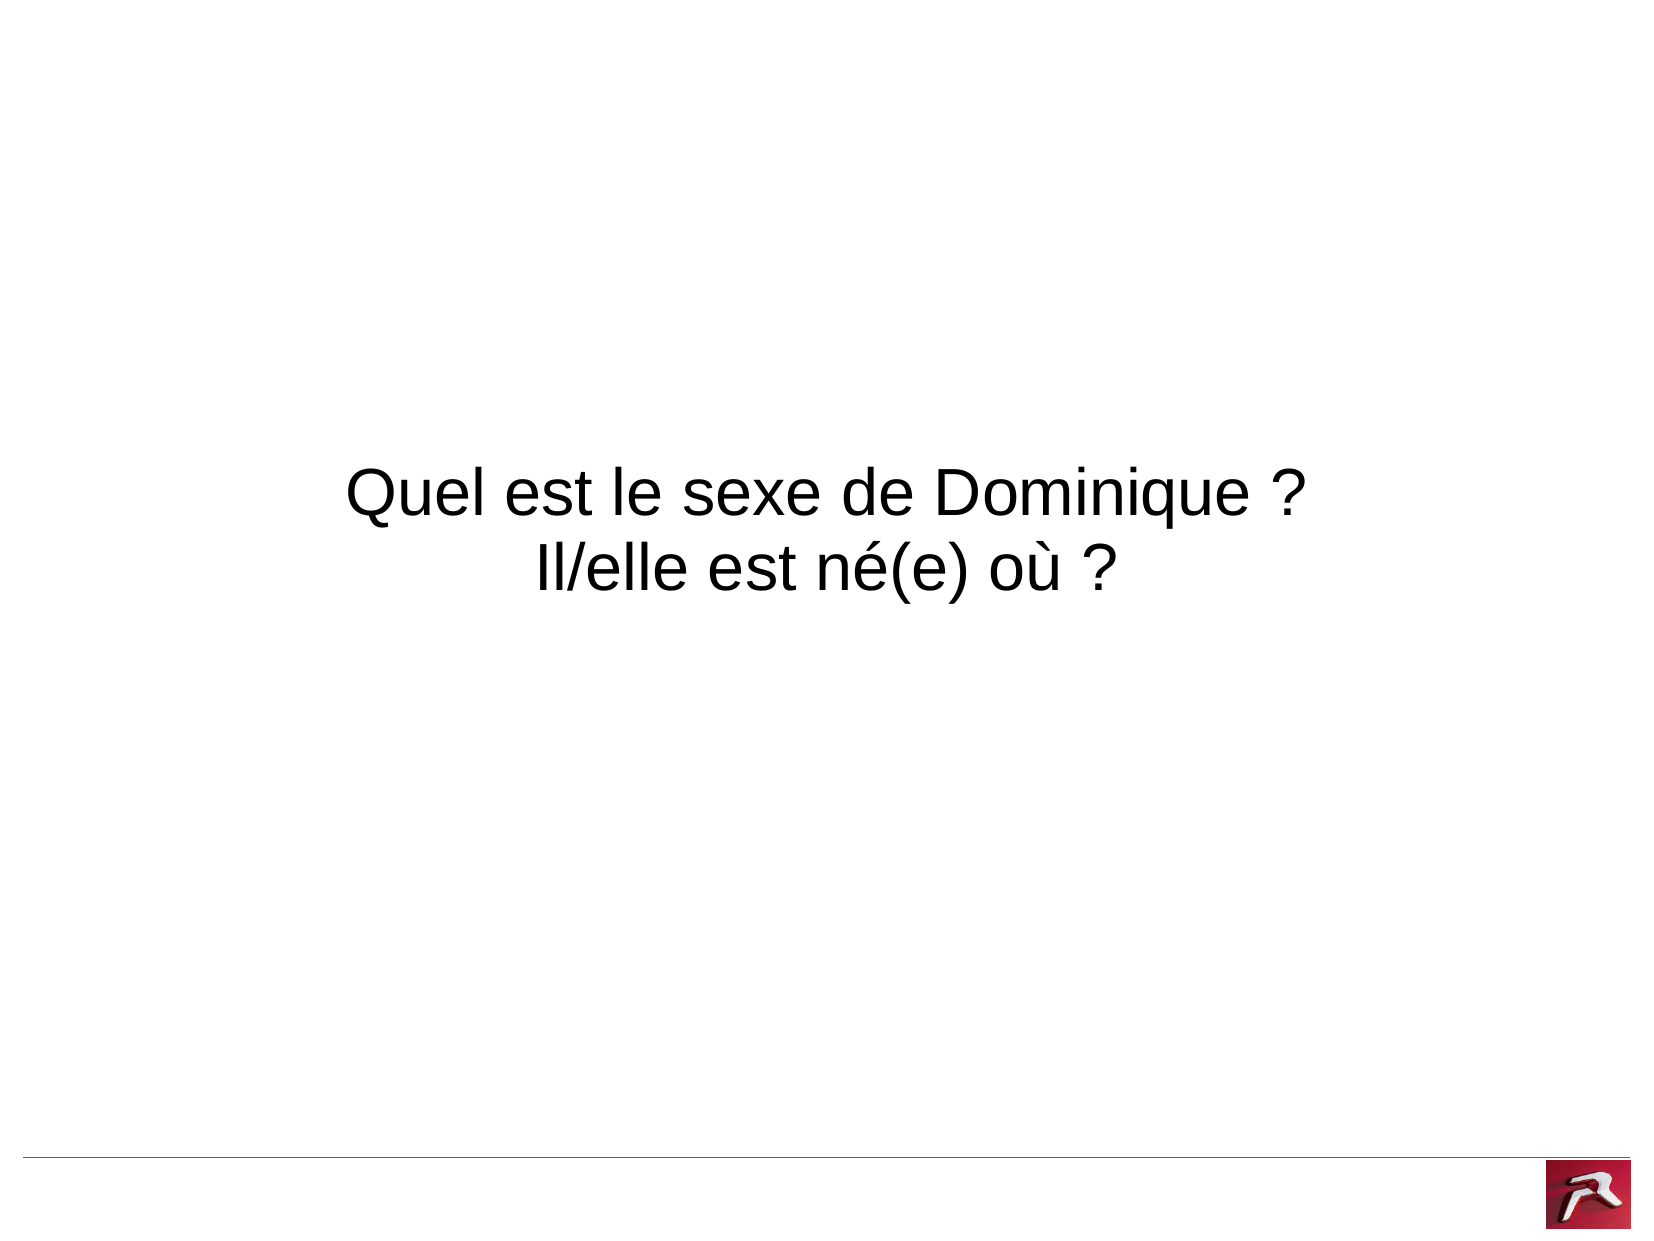

# Quel est le sexe de Dominique ?
Il/elle est né(e) où ?